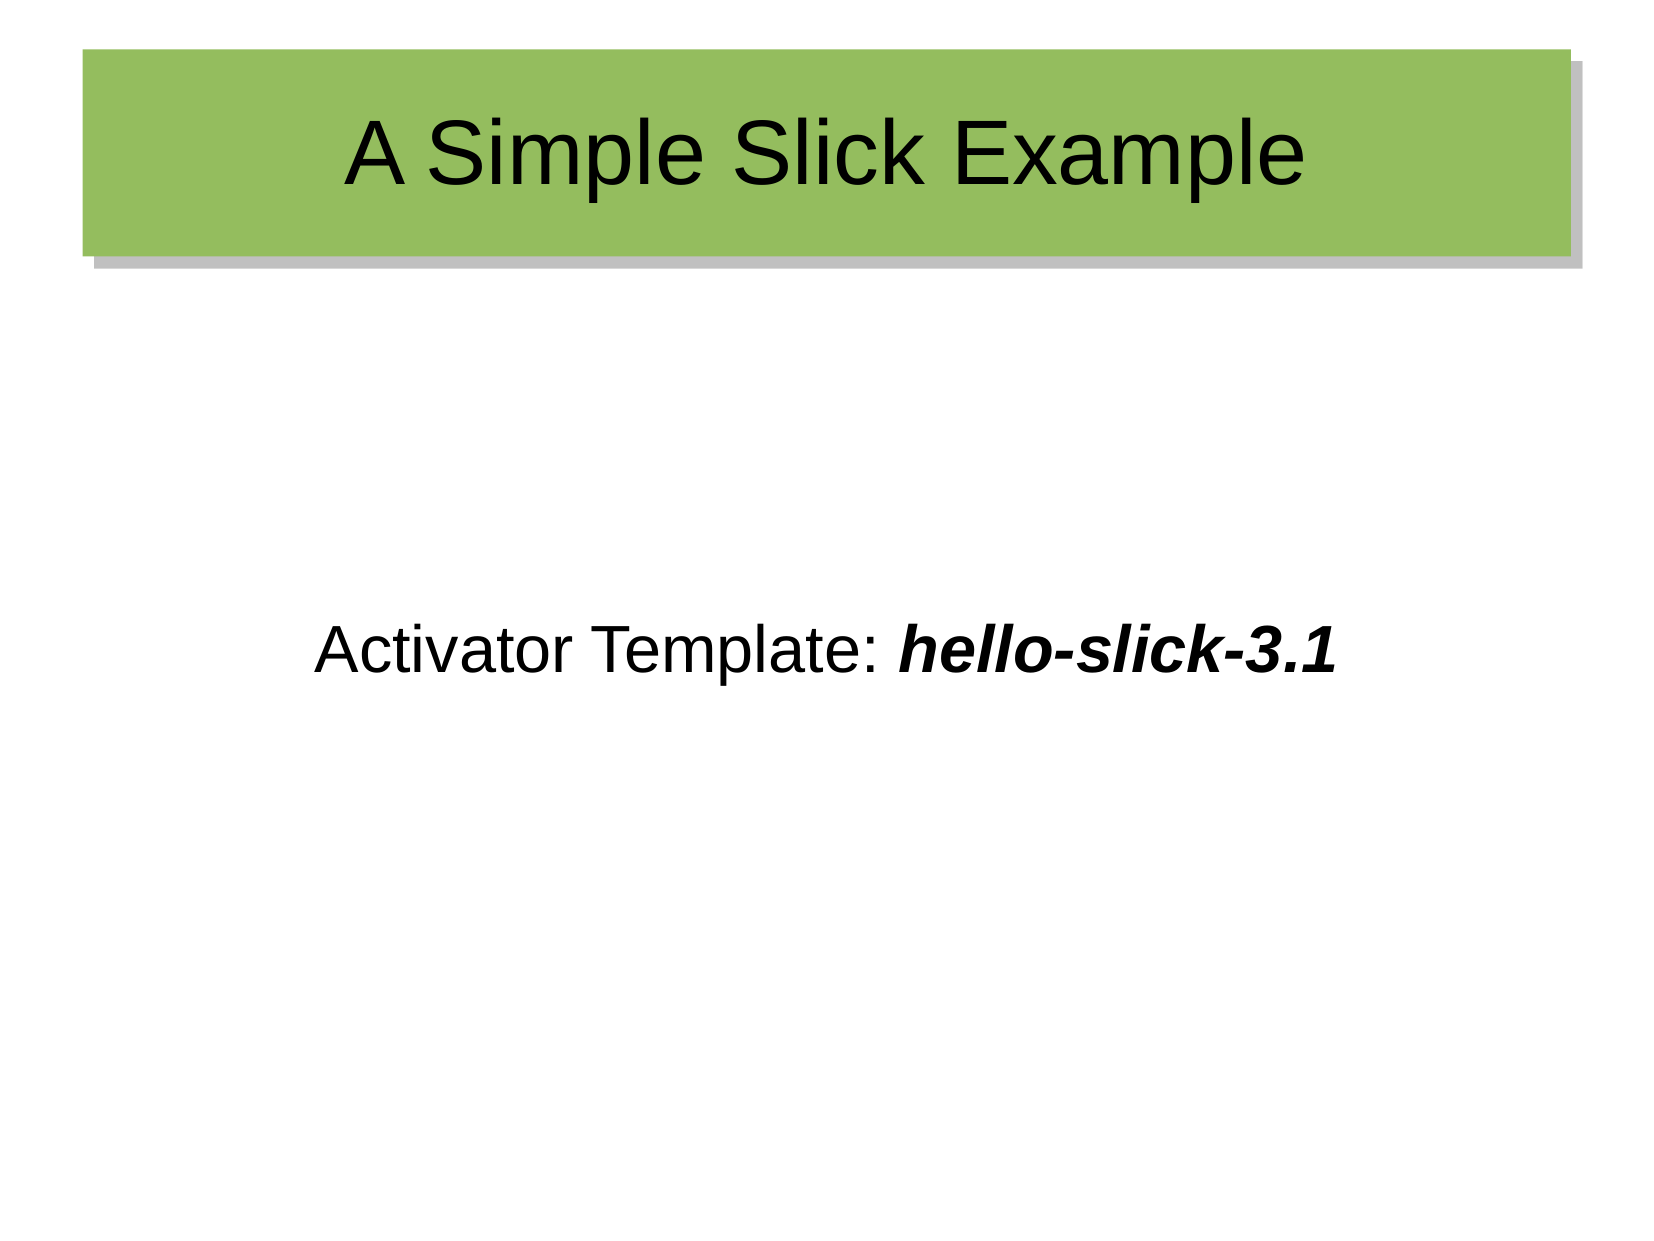

# A Simple Slick Example
Activator Template: hello-slick-3.1